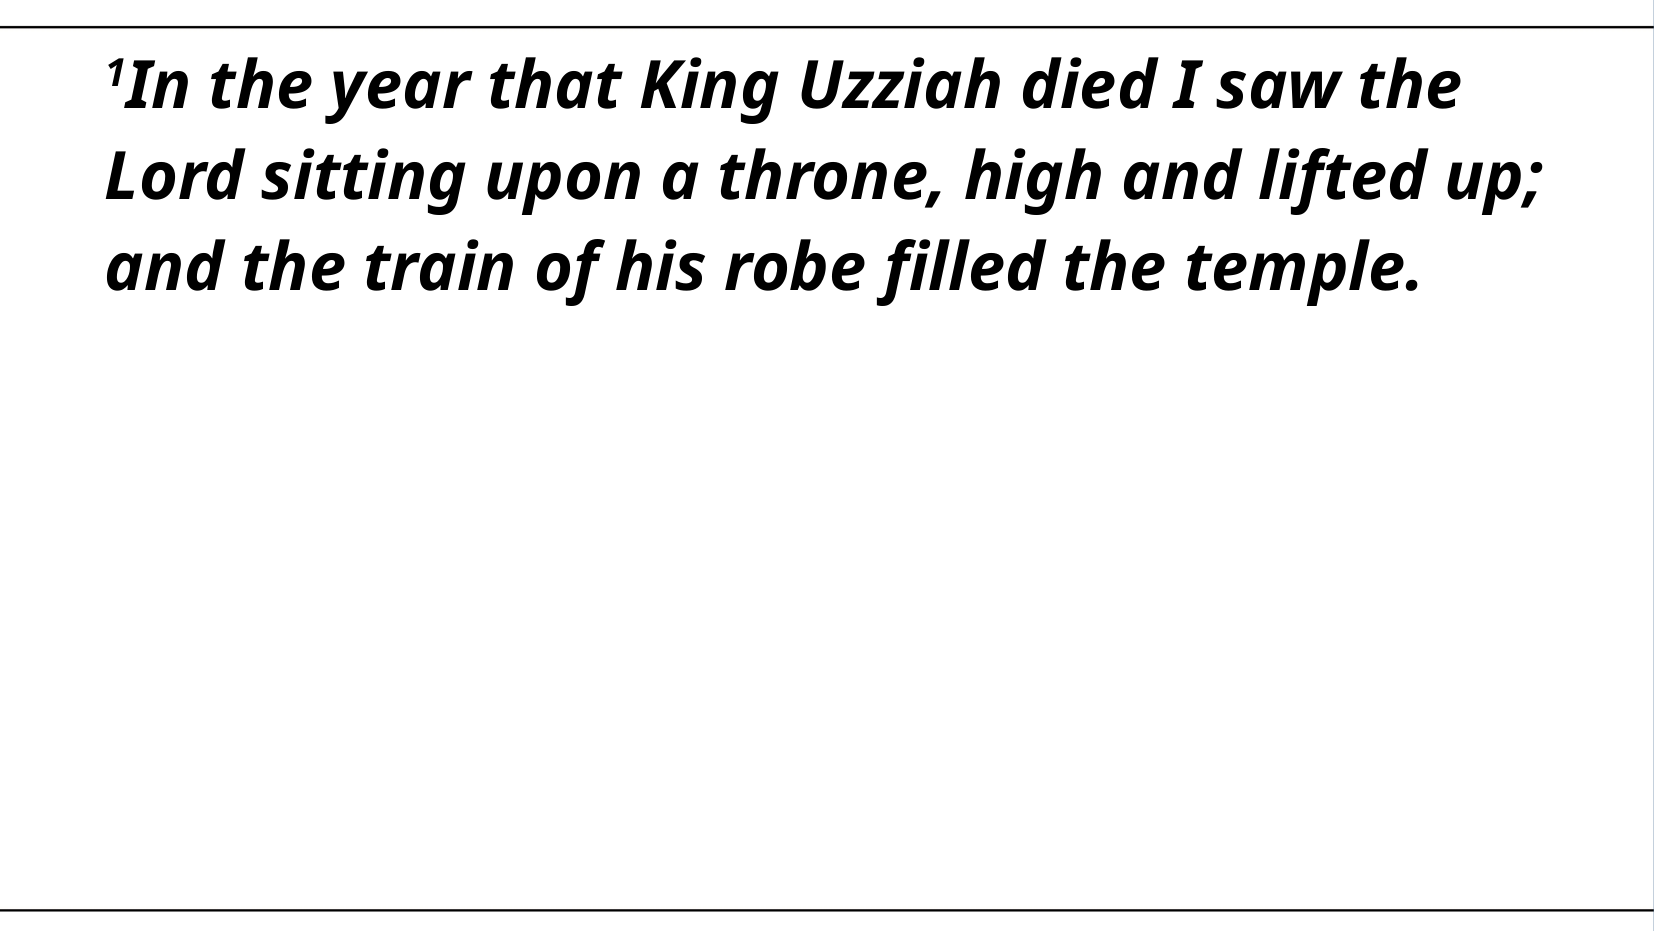

1In the year that King Uzziah died I saw the Lord sitting upon a throne, high and lifted up; and the train of his robe filled the temple.